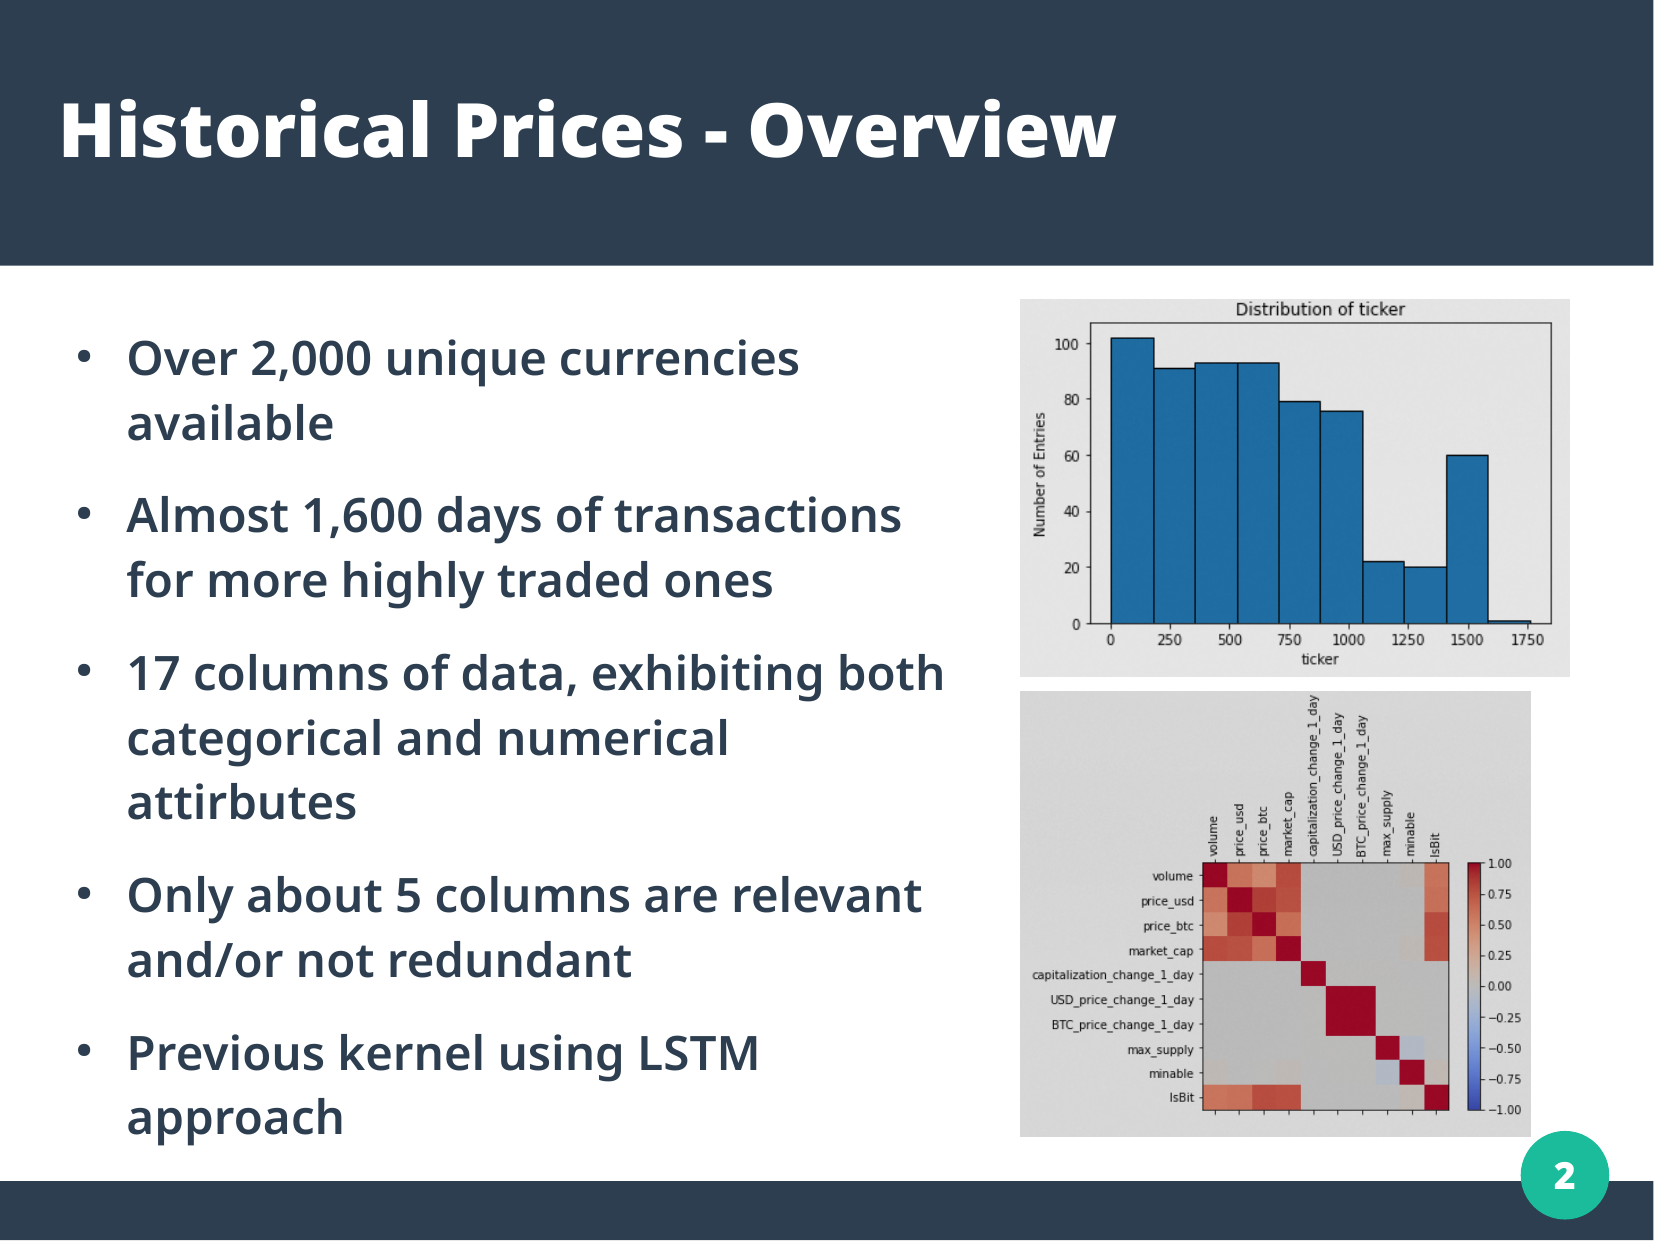

# Historical Prices - Overview
Over 2,000 unique currencies available
Almost 1,600 days of transactions for more highly traded ones
17 columns of data, exhibiting both categorical and numerical attirbutes
Only about 5 columns are relevant and/or not redundant
Previous kernel using LSTM approach
2